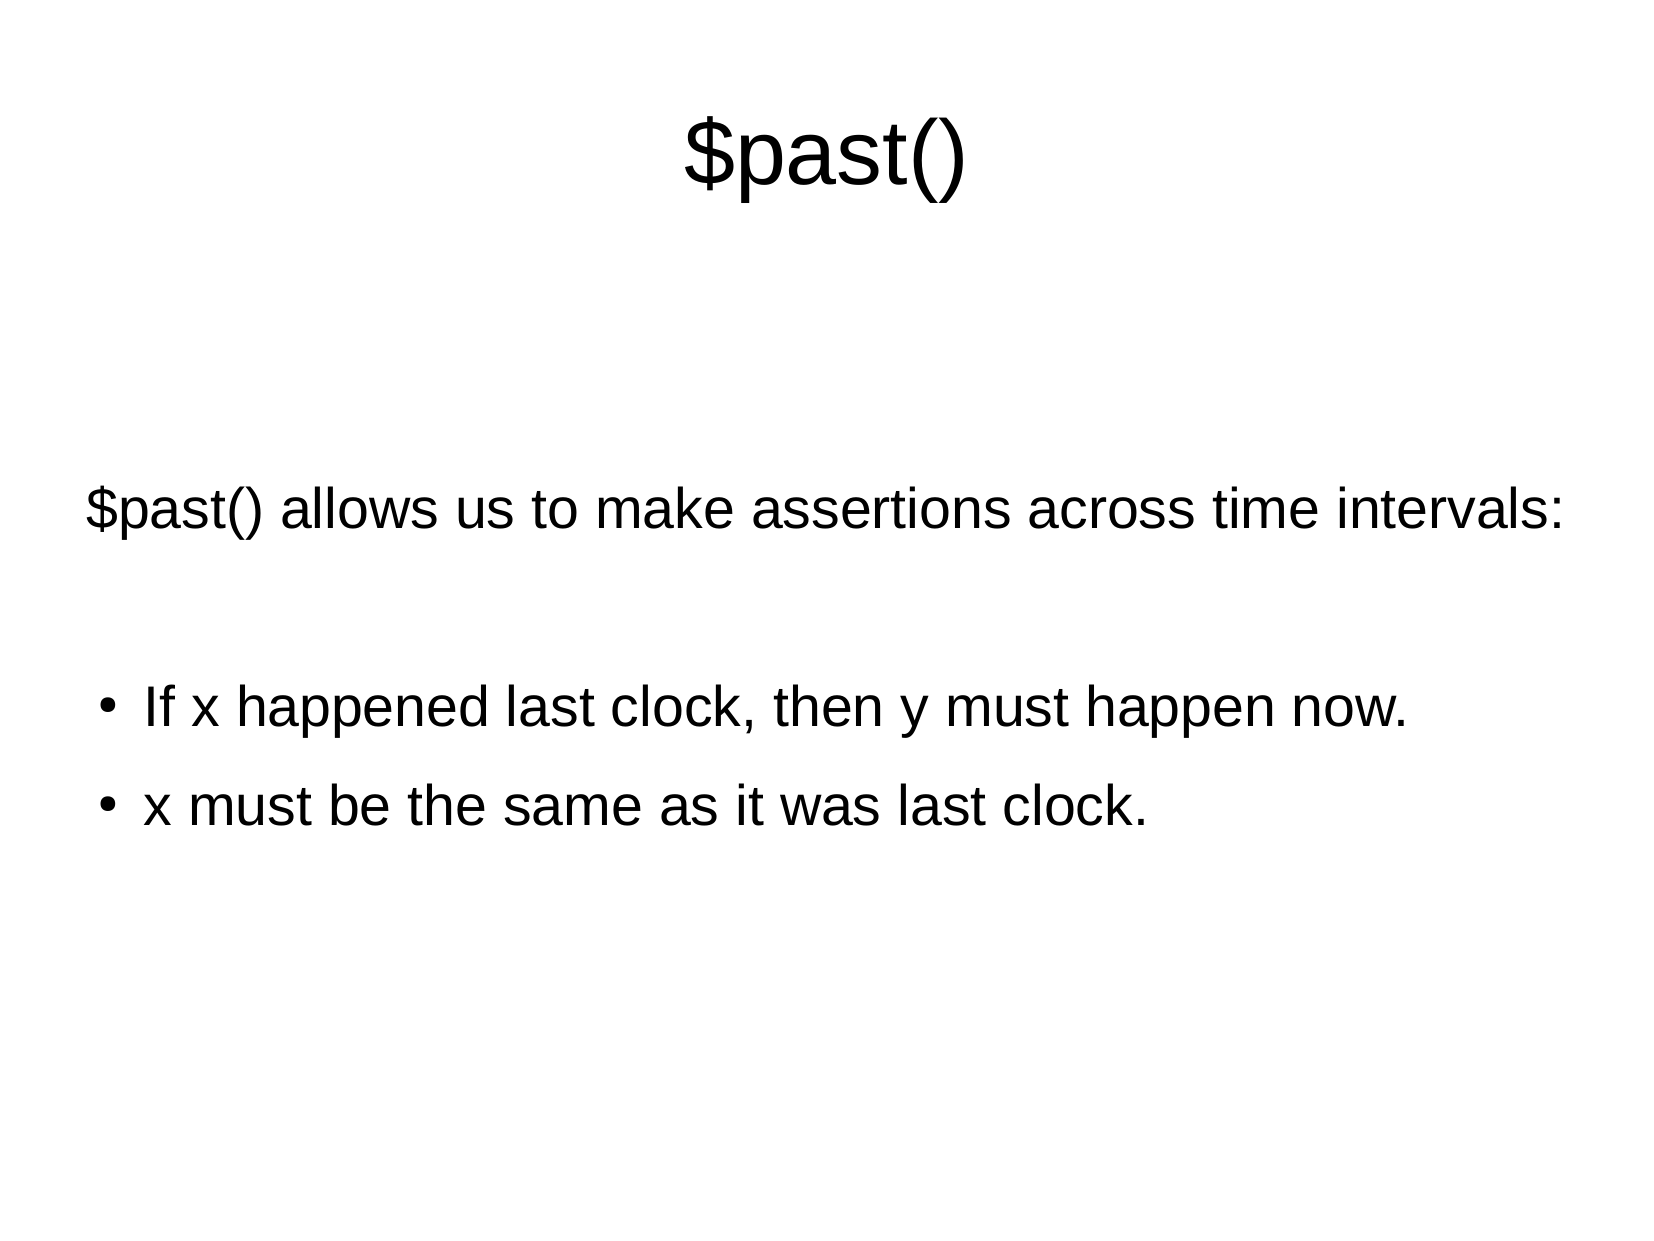

$past()
# $past() allows us to make assertions across time intervals:
If x happened last clock, then y must happen now.
x must be the same as it was last clock.